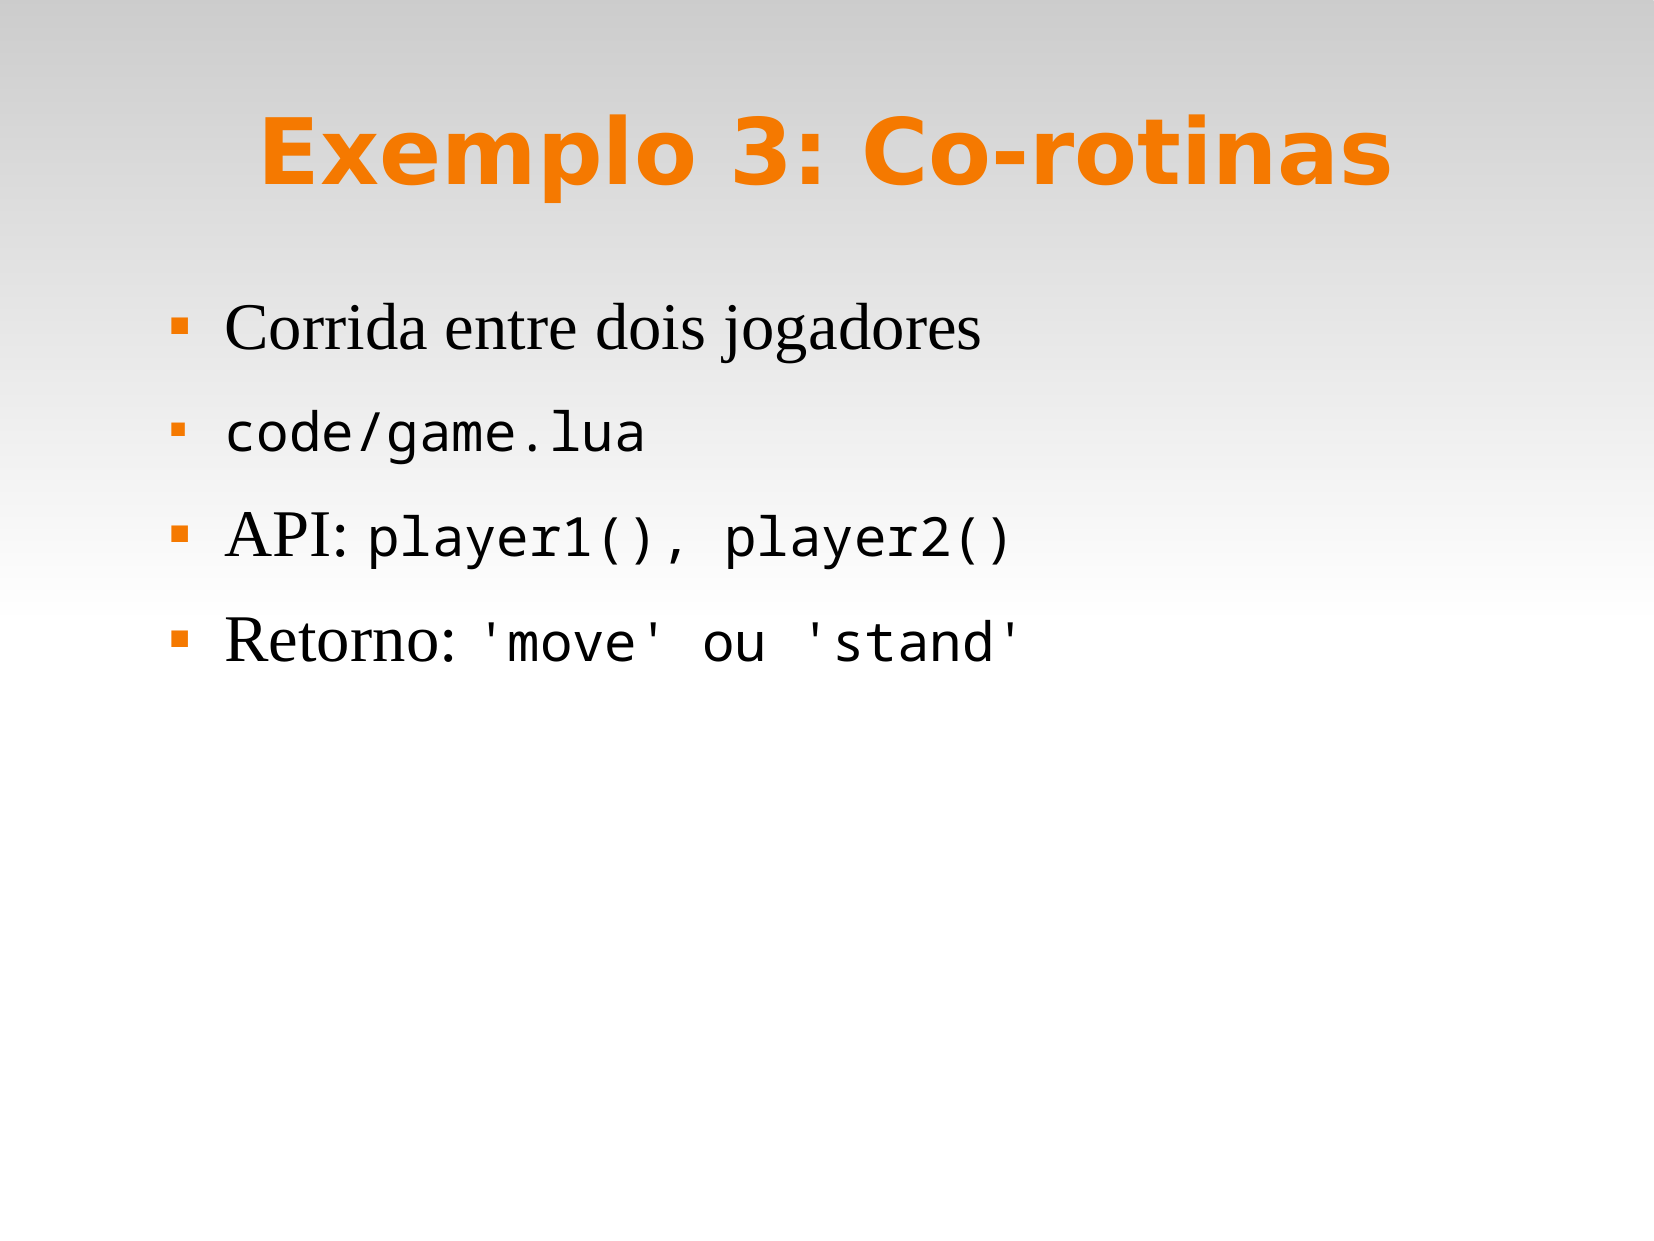

# Exemplo 3: Co-rotinas
Corrida entre dois jogadores
code/game.lua
API: player1(), player2()
Retorno: 'move' ou 'stand'